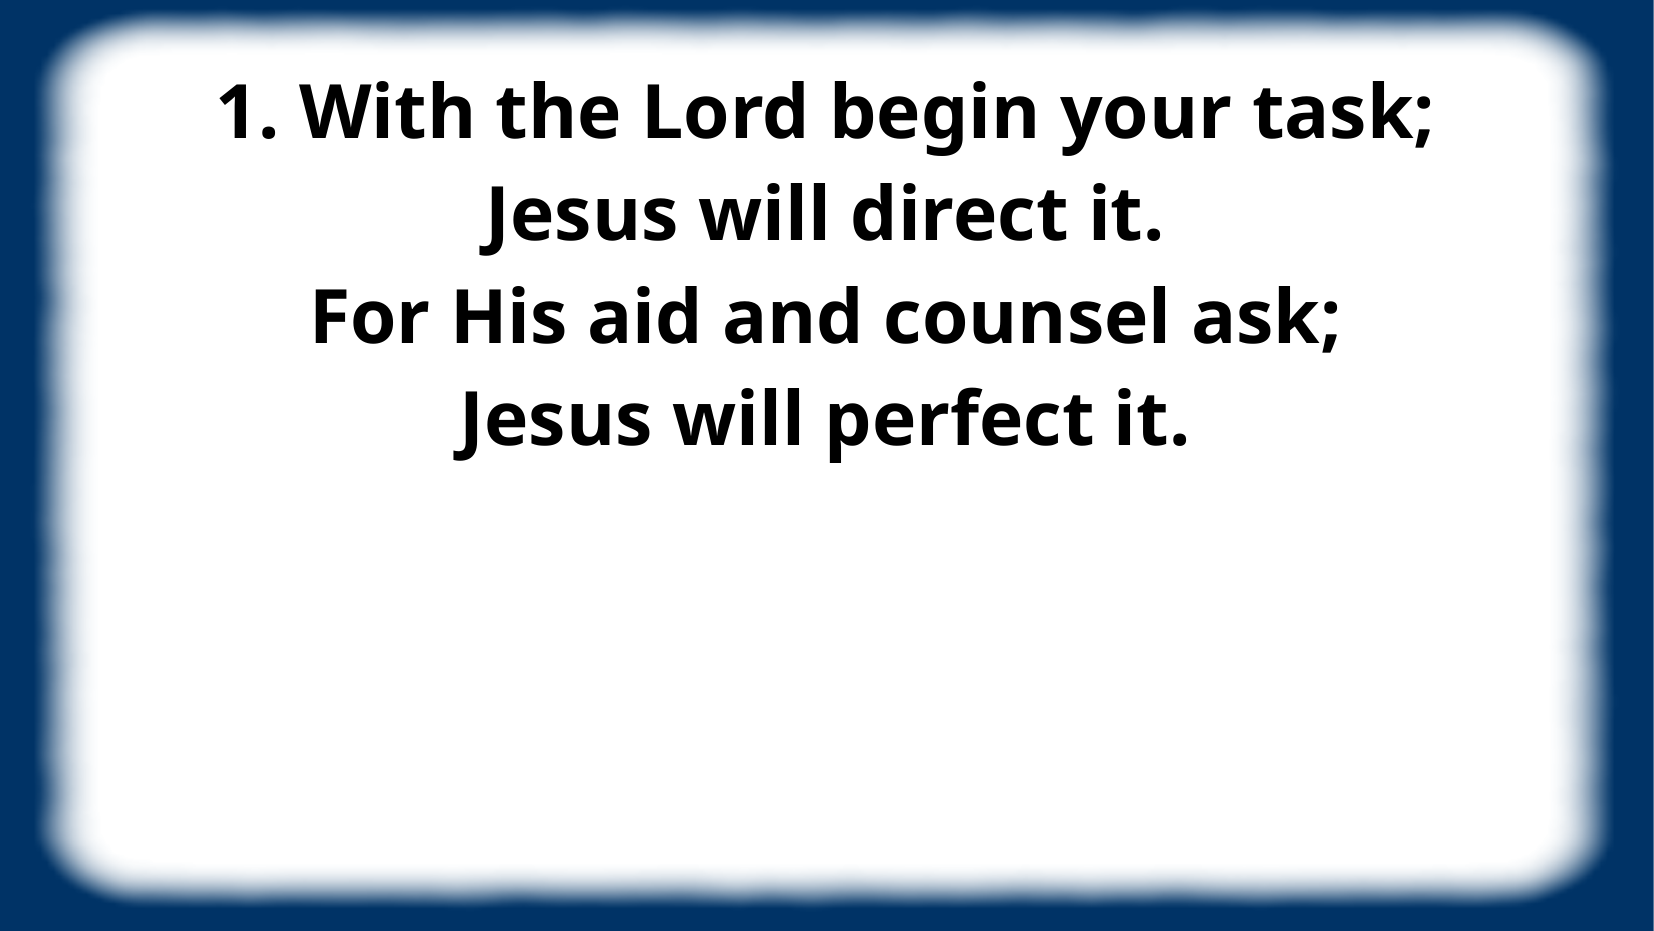

1. With the Lord begin your task;
Jesus will direct it.
For His aid and counsel ask;
Jesus will perfect it.